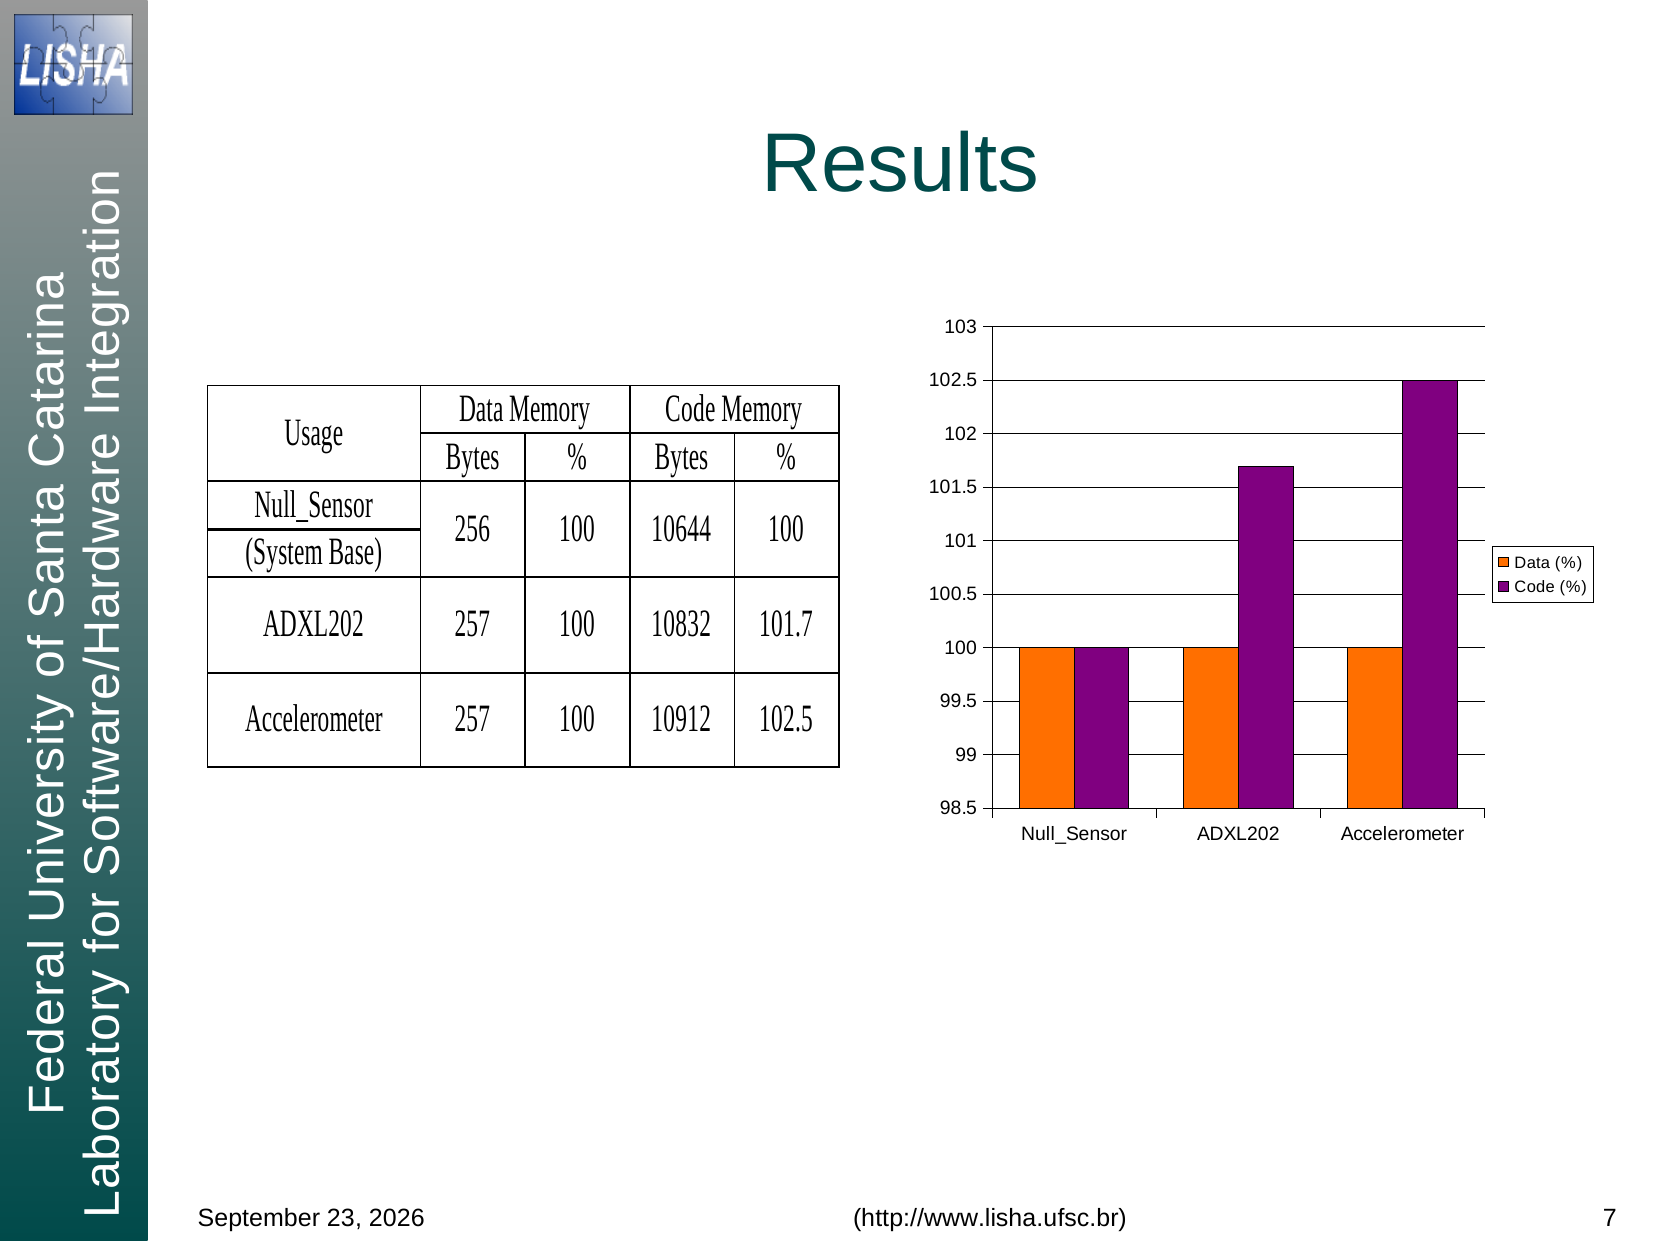

# Results
### Chart
| Category | Data (%) | Code (%) |
|---|---|---|
| Null_Sensor | 100.0 | 100.0 |
| ADXL202 | 100.0 | 101.7 |
| Accelerometer | 100.0 | 102.5 |
### Chart
| Category | Data (%) | Code (%) |
|---|---|---|
| Null_Sensor | 100.0 | 100.0 |
| ADXL202 | 100.0 | 101.7 |
| Accelerometer | 100.0 | 102.5 |